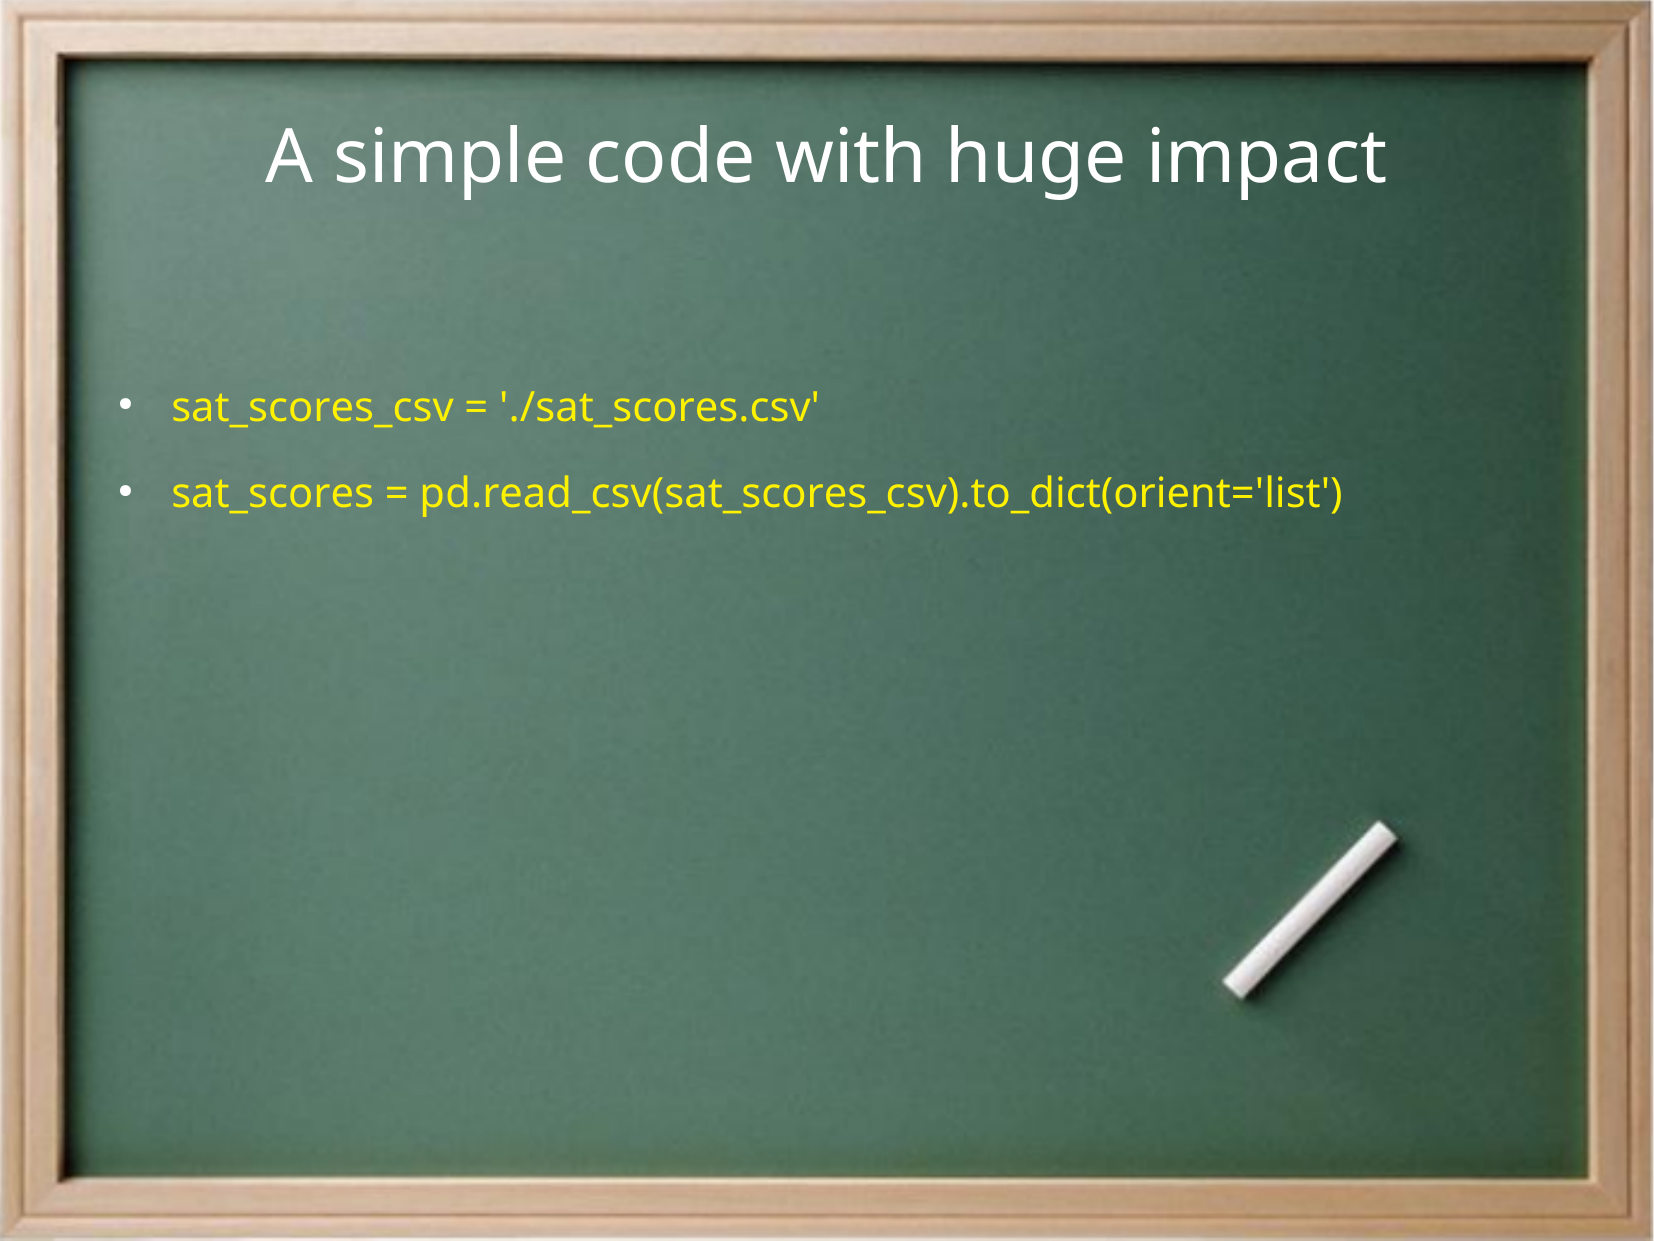

# A simple code with huge impact
sat_scores_csv = './sat_scores.csv'
sat_scores = pd.read_csv(sat_scores_csv).to_dict(orient='list')